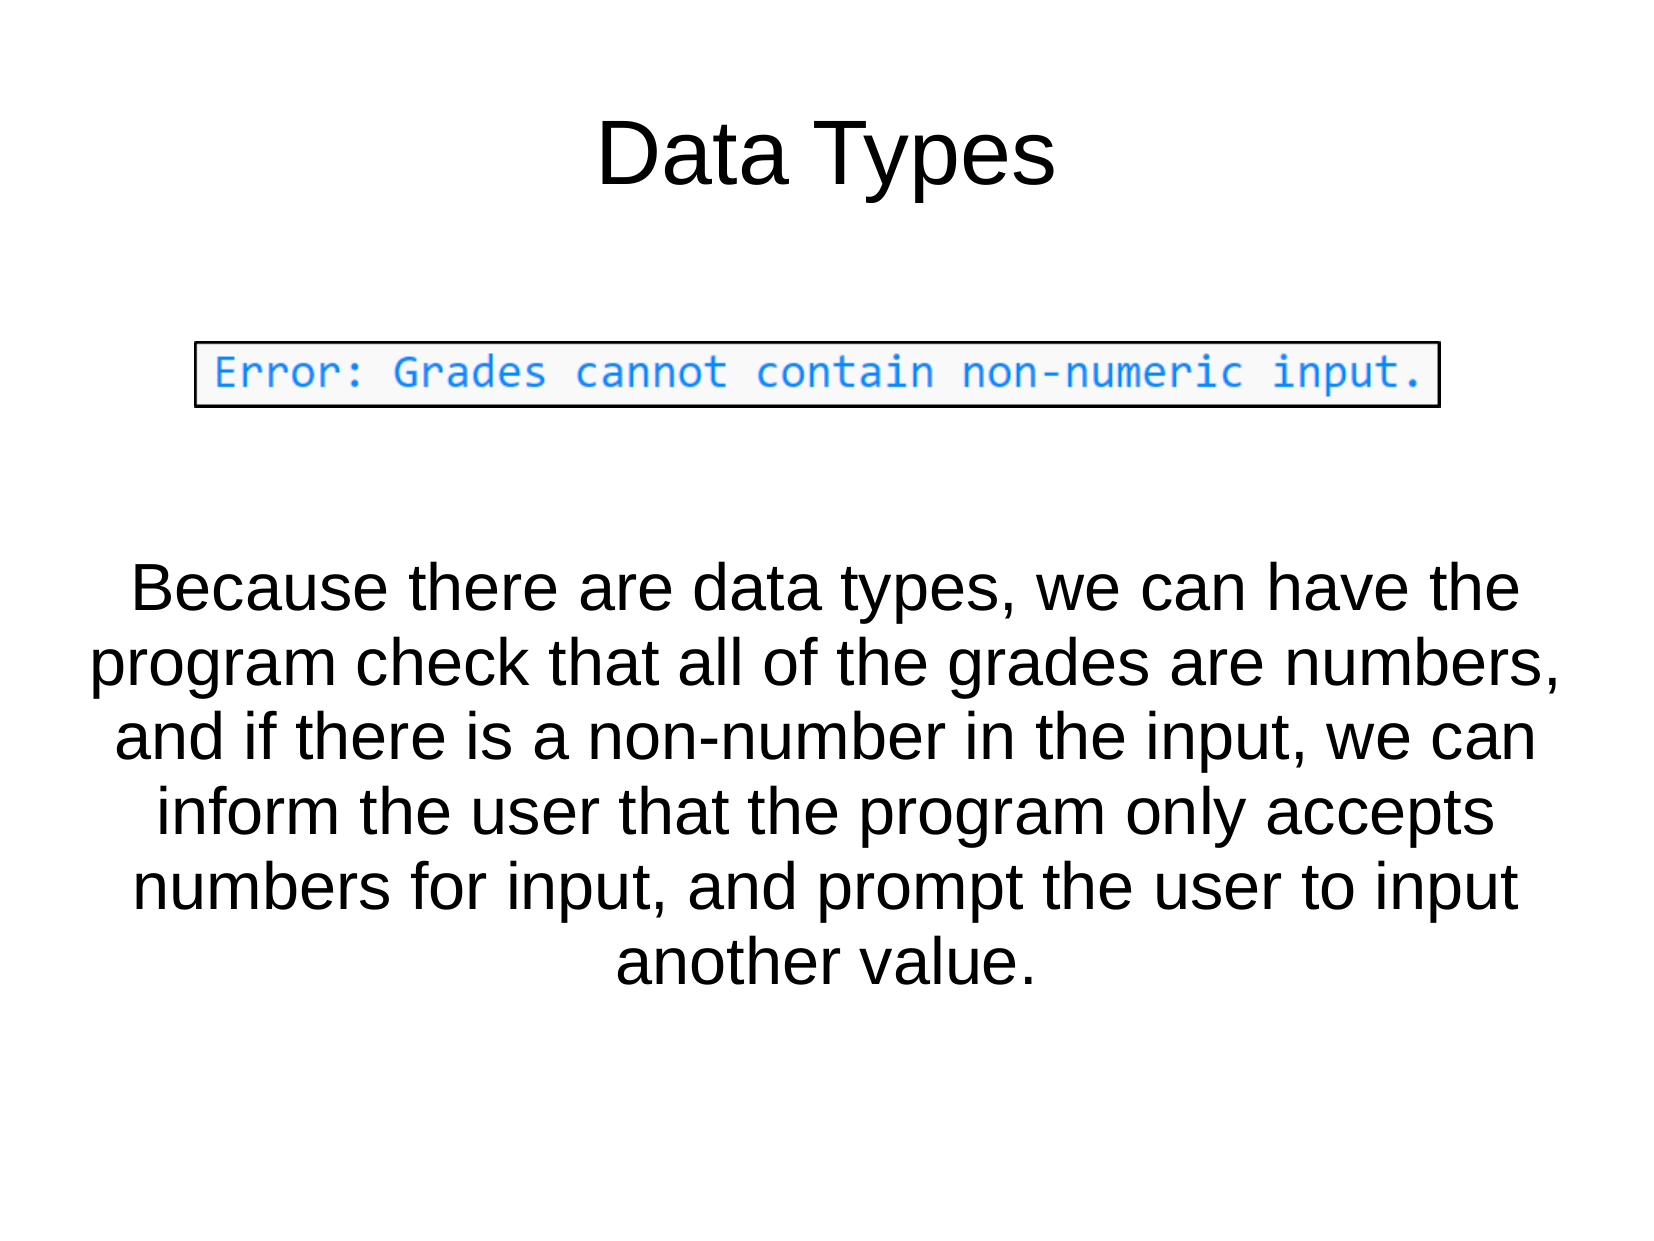

# Data Types
Because there are data types, we can have the program check that all of the grades are numbers, and if there is a non-number in the input, we can inform the user that the program only accepts numbers for input, and prompt the user to input another value.